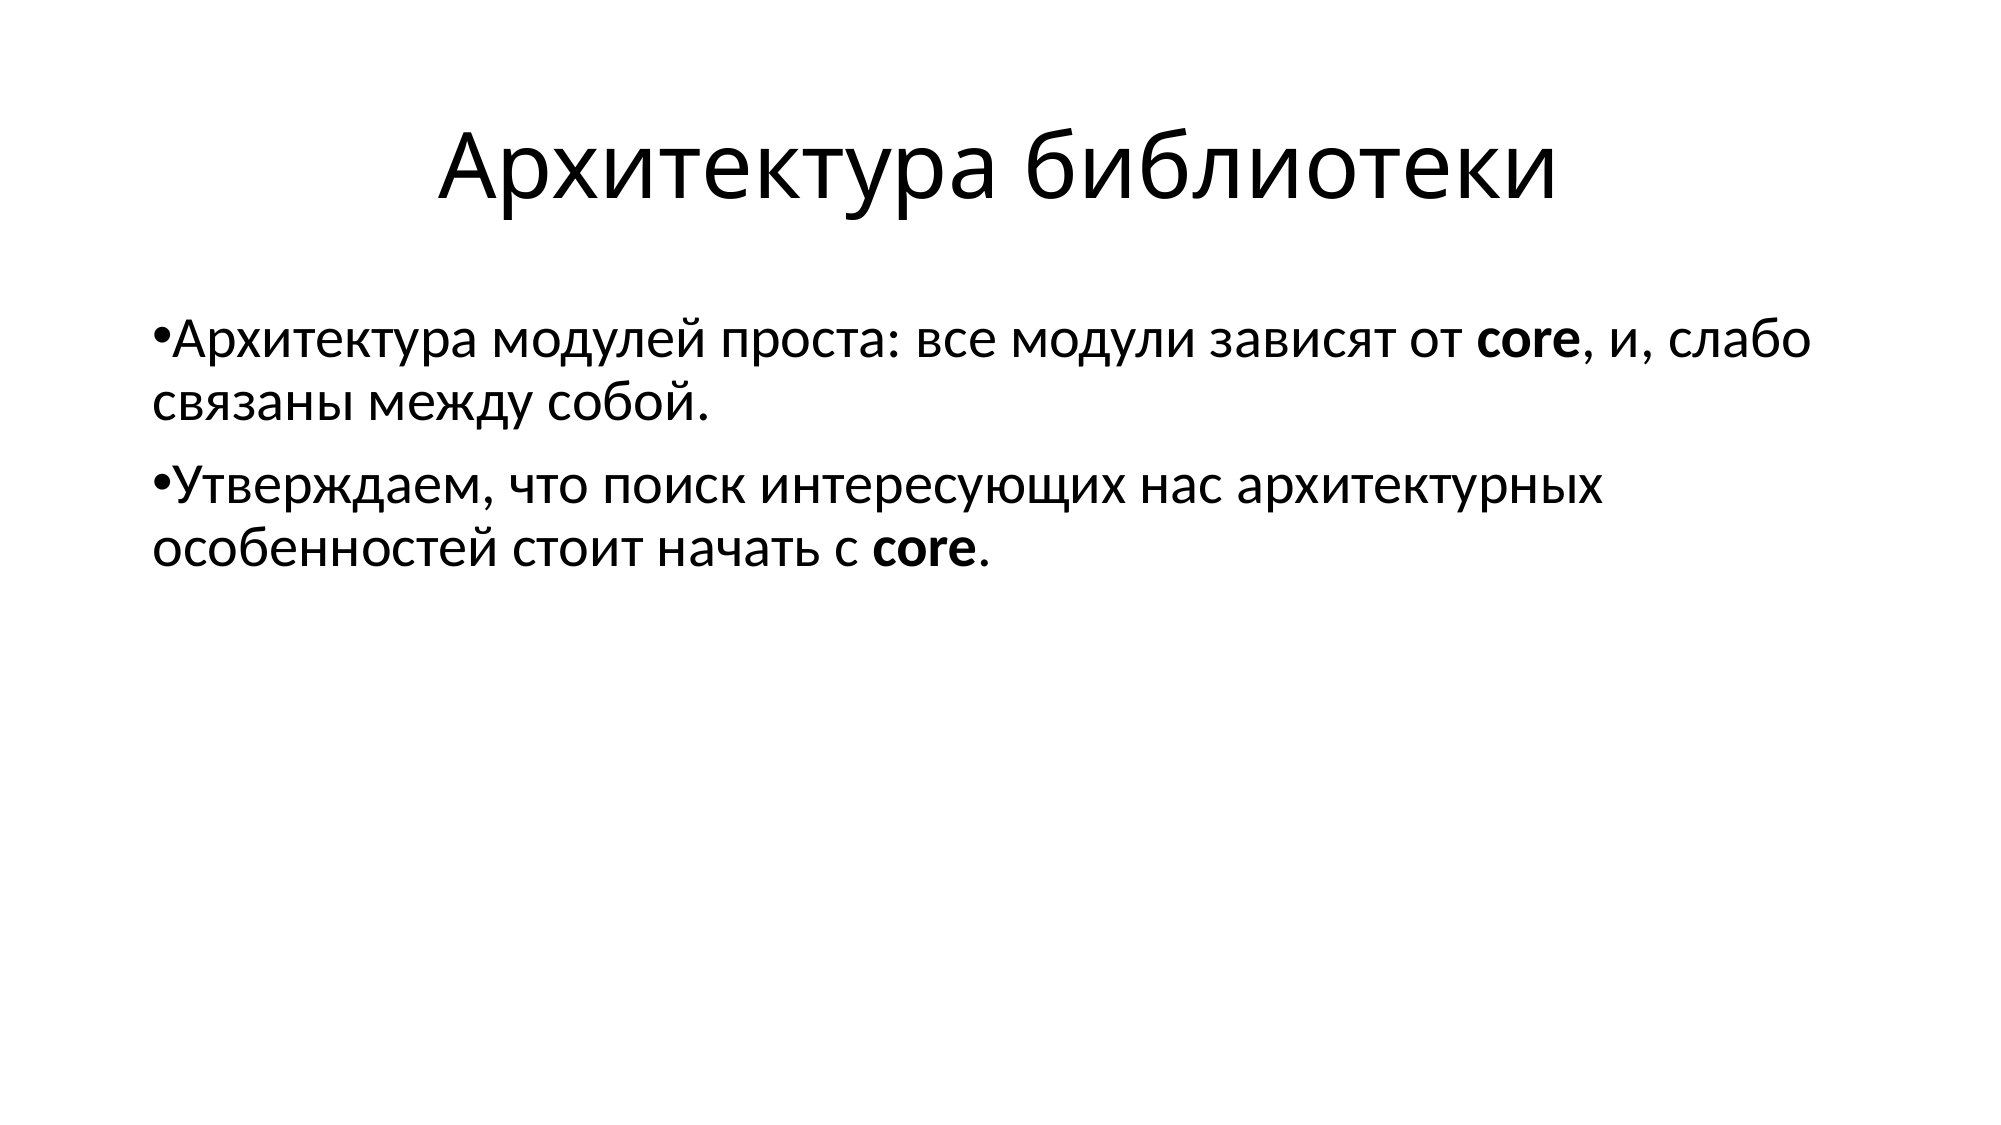

# Архитектура библиотеки
Архитектура модулей проста: все модули зависят от core, и, слабо связаны между собой.
Утверждаем, что поиск интересующих нас архитектурных особенностей стоит начать с core.